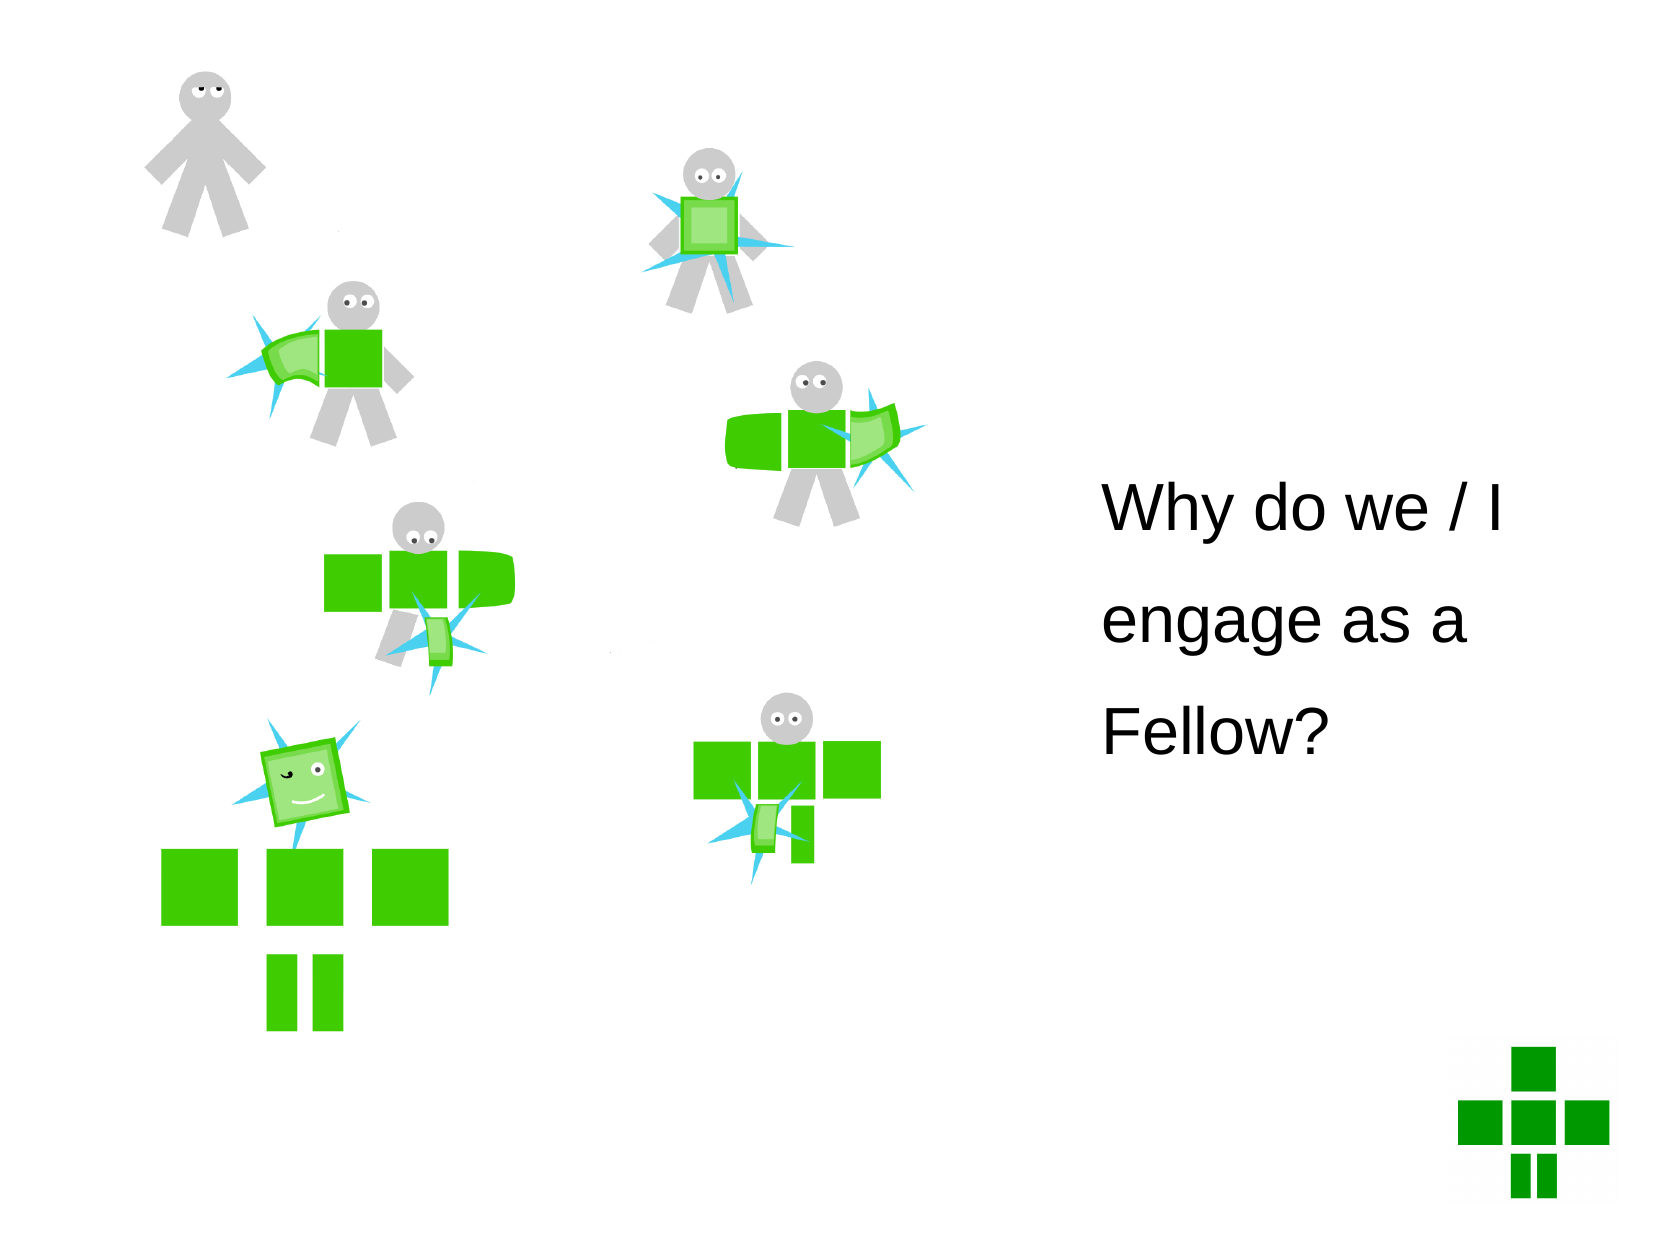

Why do we / I engage as a Fellow?